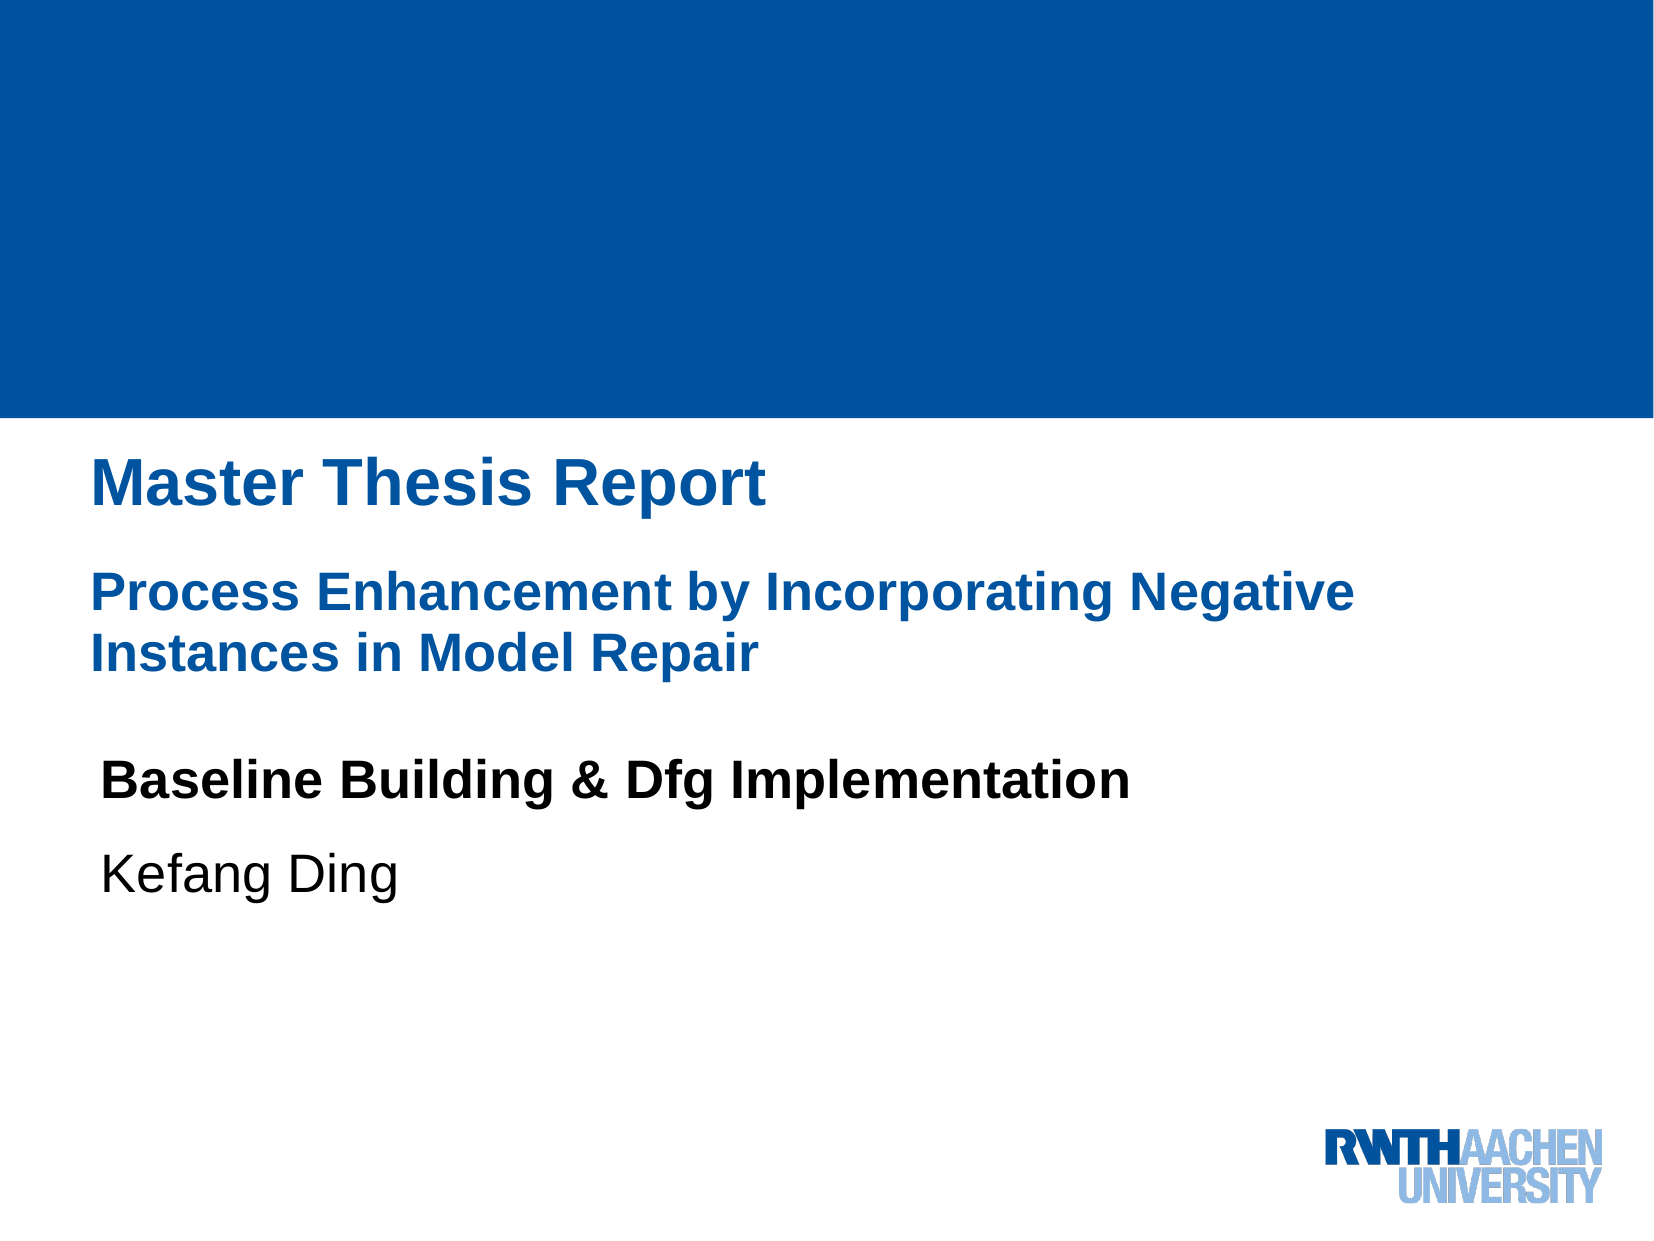

# Master Thesis Report Process Enhancement by Incorporating Negative Instances in Model Repair
Baseline Building & Dfg Implementation
Kefang Ding